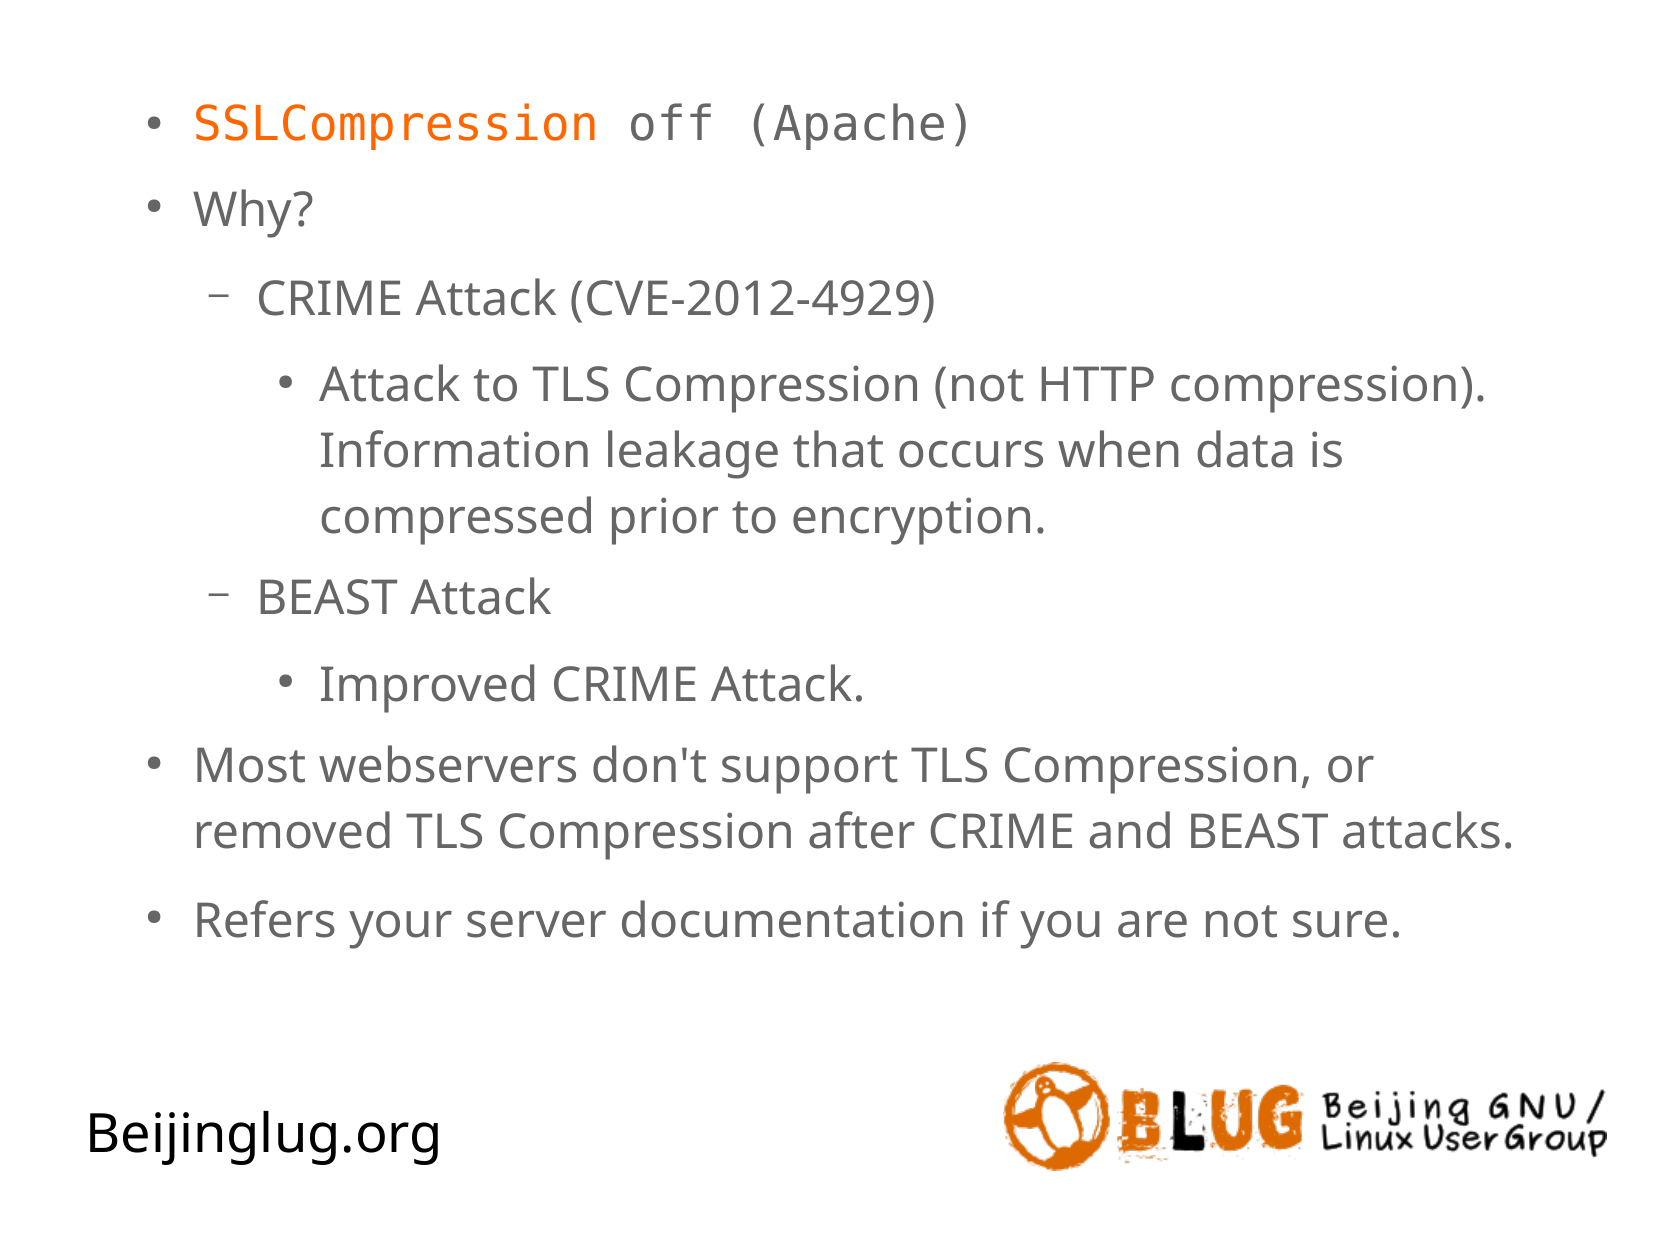

# SSLCompression off (Apache)
Why?
CRIME Attack (CVE-2012-4929)
Attack to TLS Compression (not HTTP compression). Information leakage that occurs when data is compressed prior to encryption.
BEAST Attack
Improved CRIME Attack.
Most webservers don't support TLS Compression, or removed TLS Compression after CRIME and BEAST attacks.
Refers your server documentation if you are not sure.